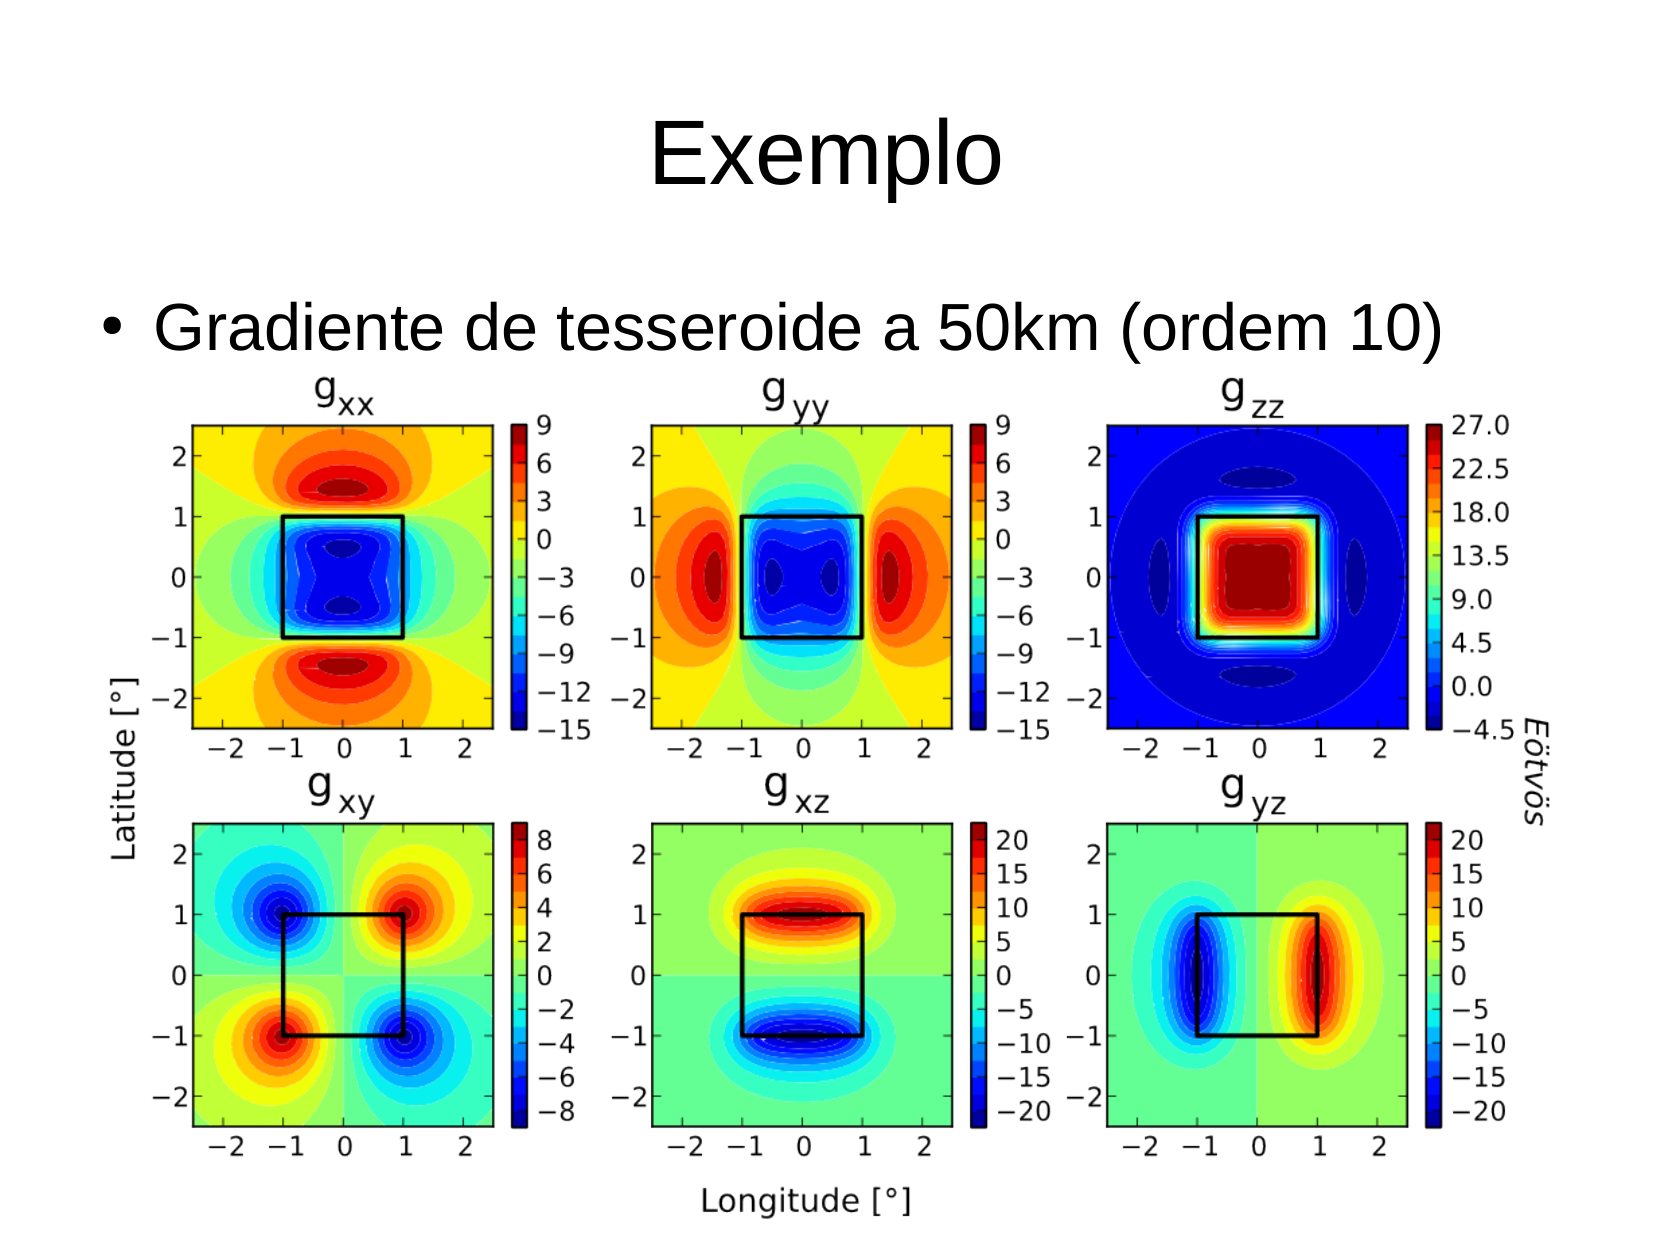

# Exemplo
Gradiente de tesseroide a 50km (ordem 10)